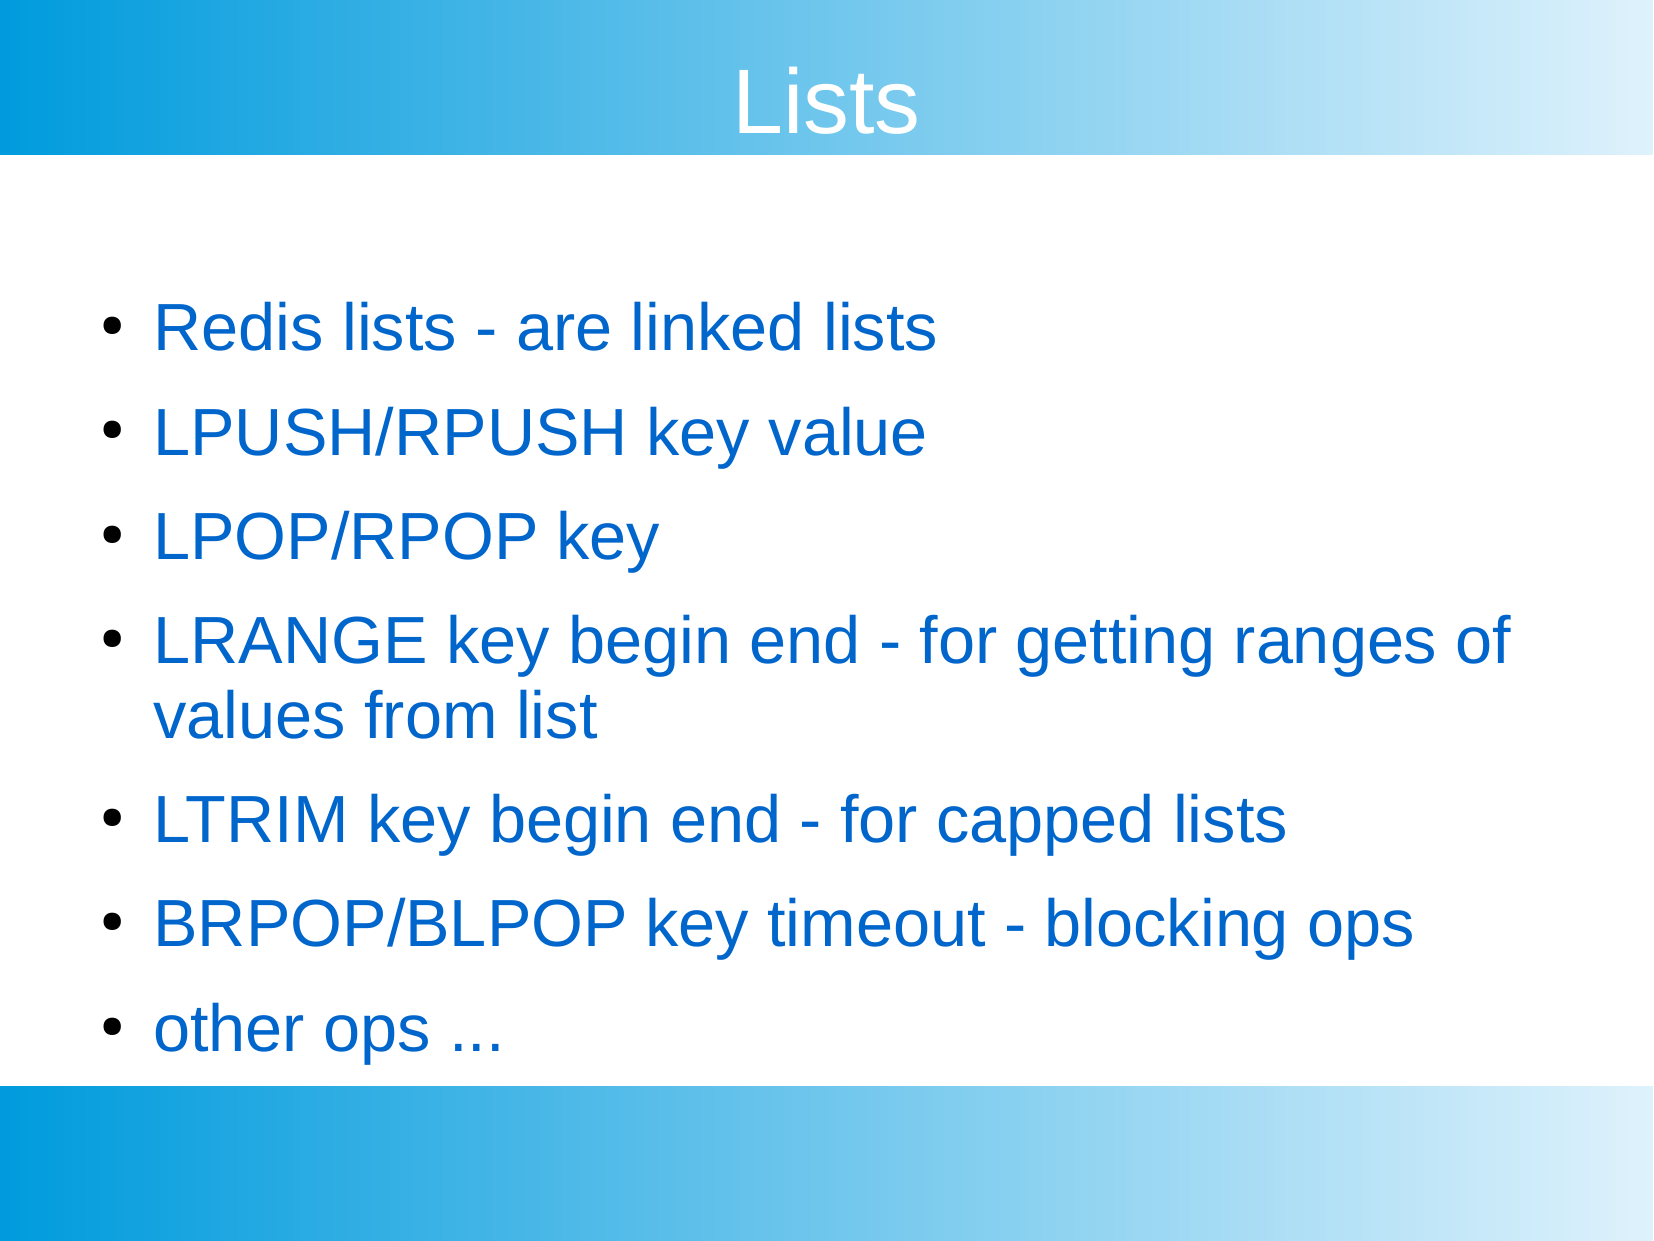

# Lists
Redis lists - are linked lists
LPUSH/RPUSH key value
LPOP/RPOP key
LRANGE key begin end - for getting ranges of values from list
LTRIM key begin end - for capped lists
BRPOP/BLPOP key timeout - blocking ops
other ops ...